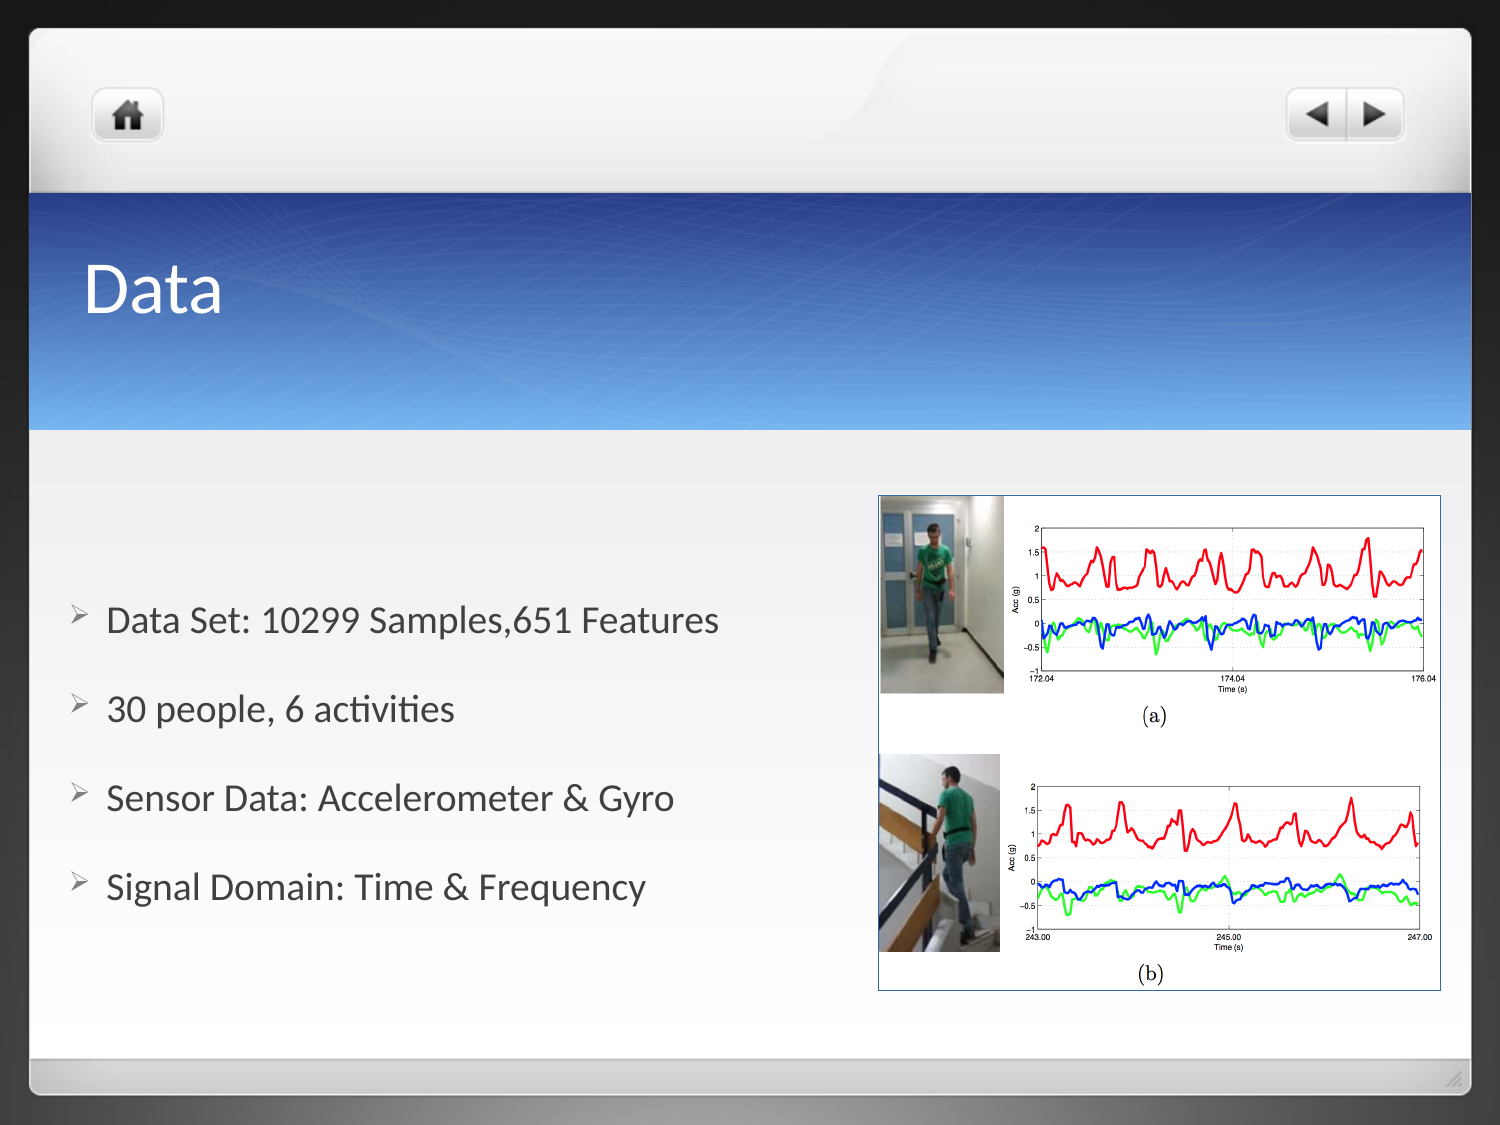

# Data
Data Set: 10299 Samples,651 Features
30 people, 6 activities
Sensor Data: Accelerometer & Gyro
Signal Domain: Time & Frequency